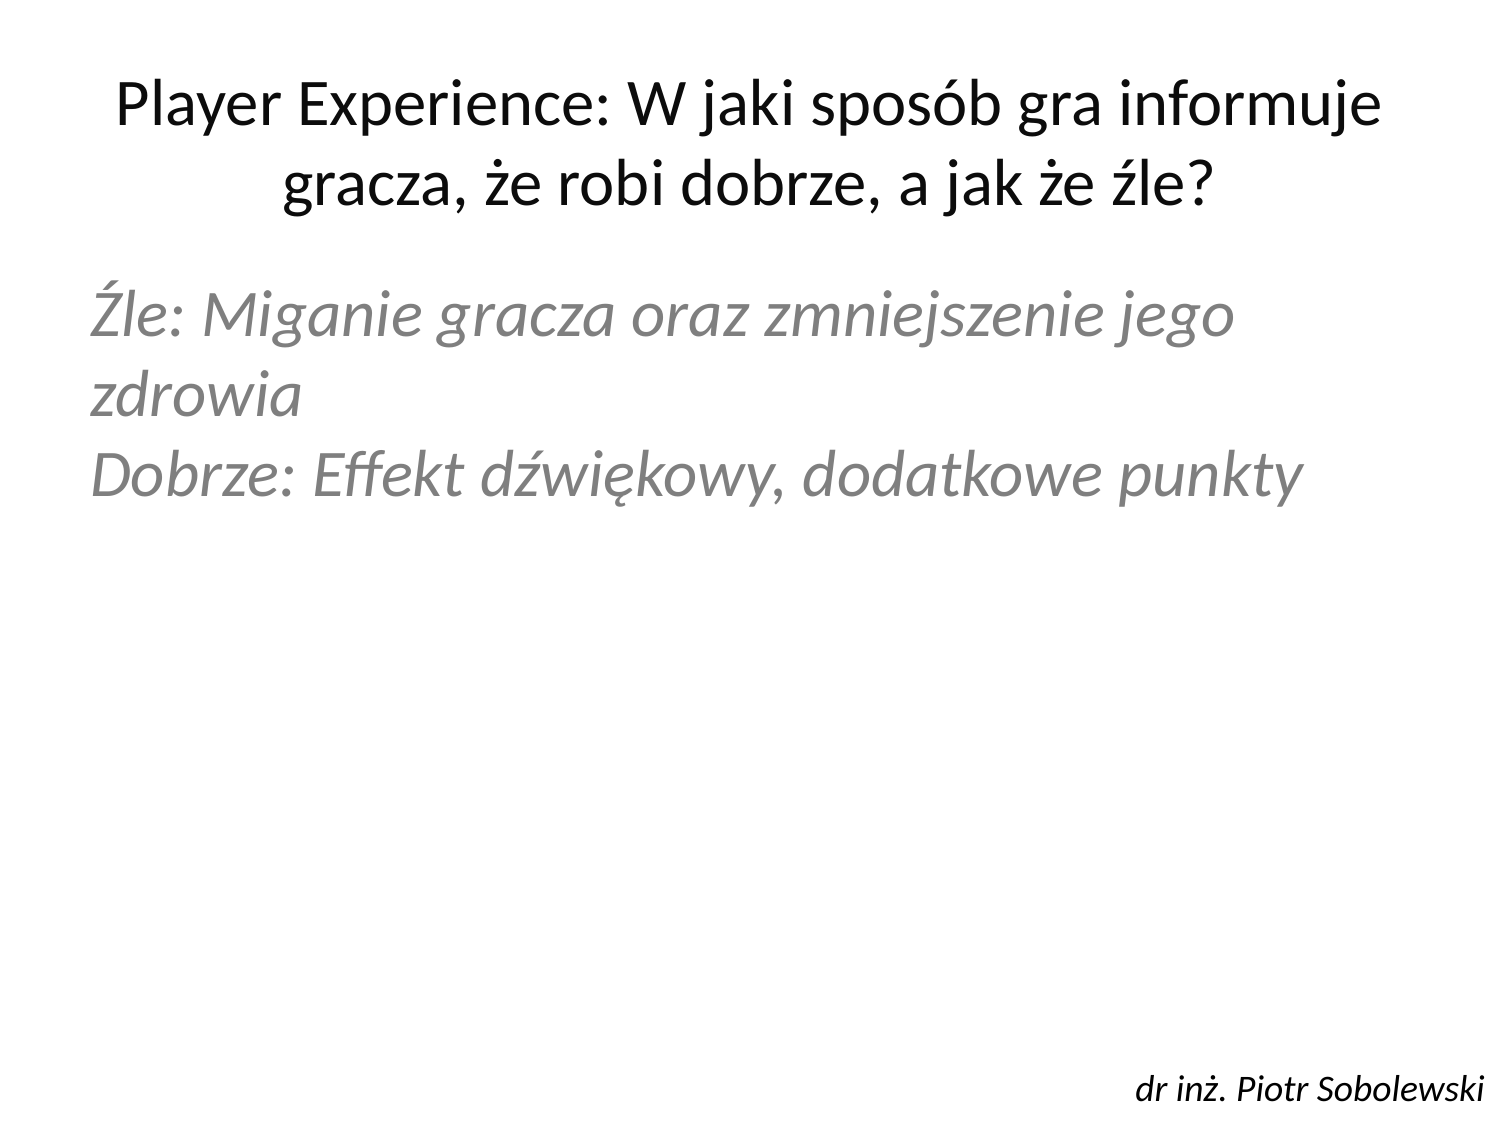

# Player Experience: W jaki sposób gra informuje gracza, że robi dobrze, a jak że źle?
Źle: Miganie gracza oraz zmniejszenie jego zdrowia
Dobrze: Effekt dźwiękowy, dodatkowe punkty
dr inż. Piotr Sobolewski